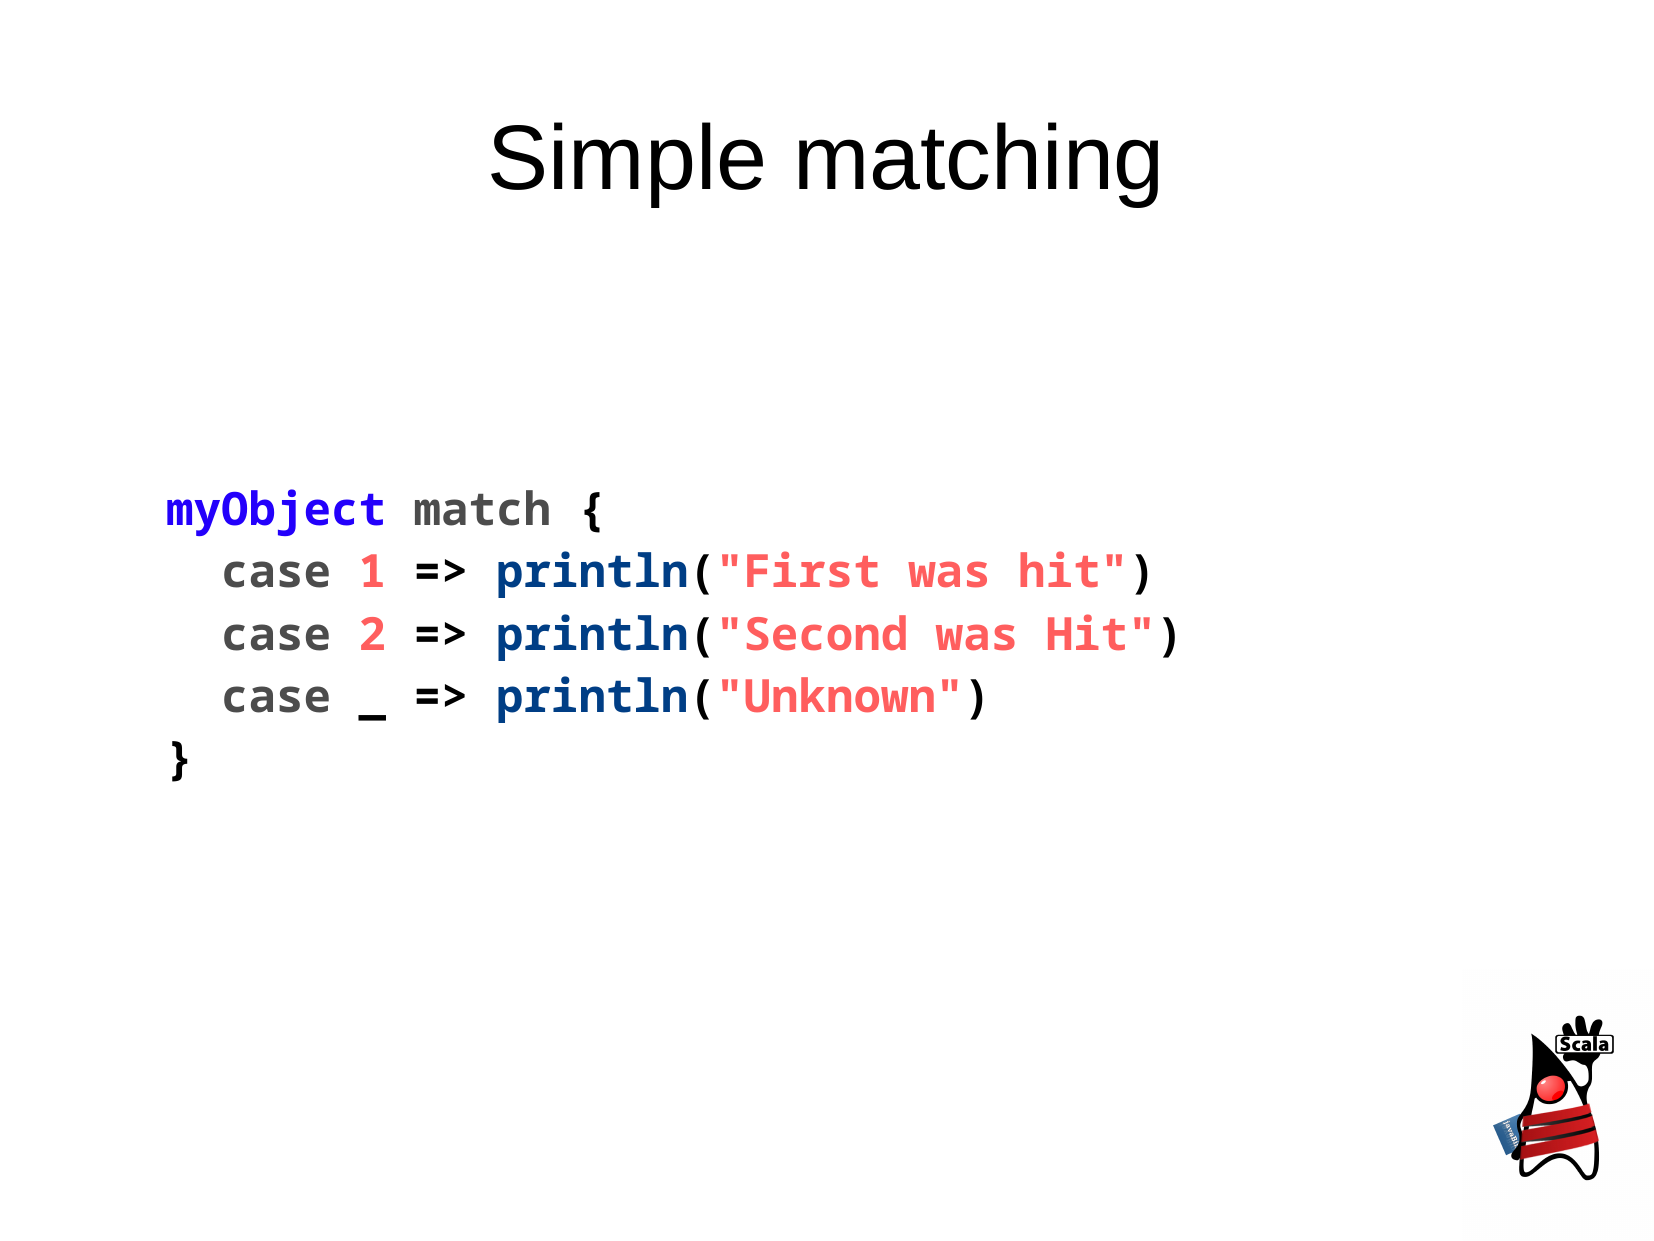

Simple matching
 myObject match {
 case 1 => println("First was hit")
 case 2 => println("Second was Hit")
 case _ => println("Unknown")
 }